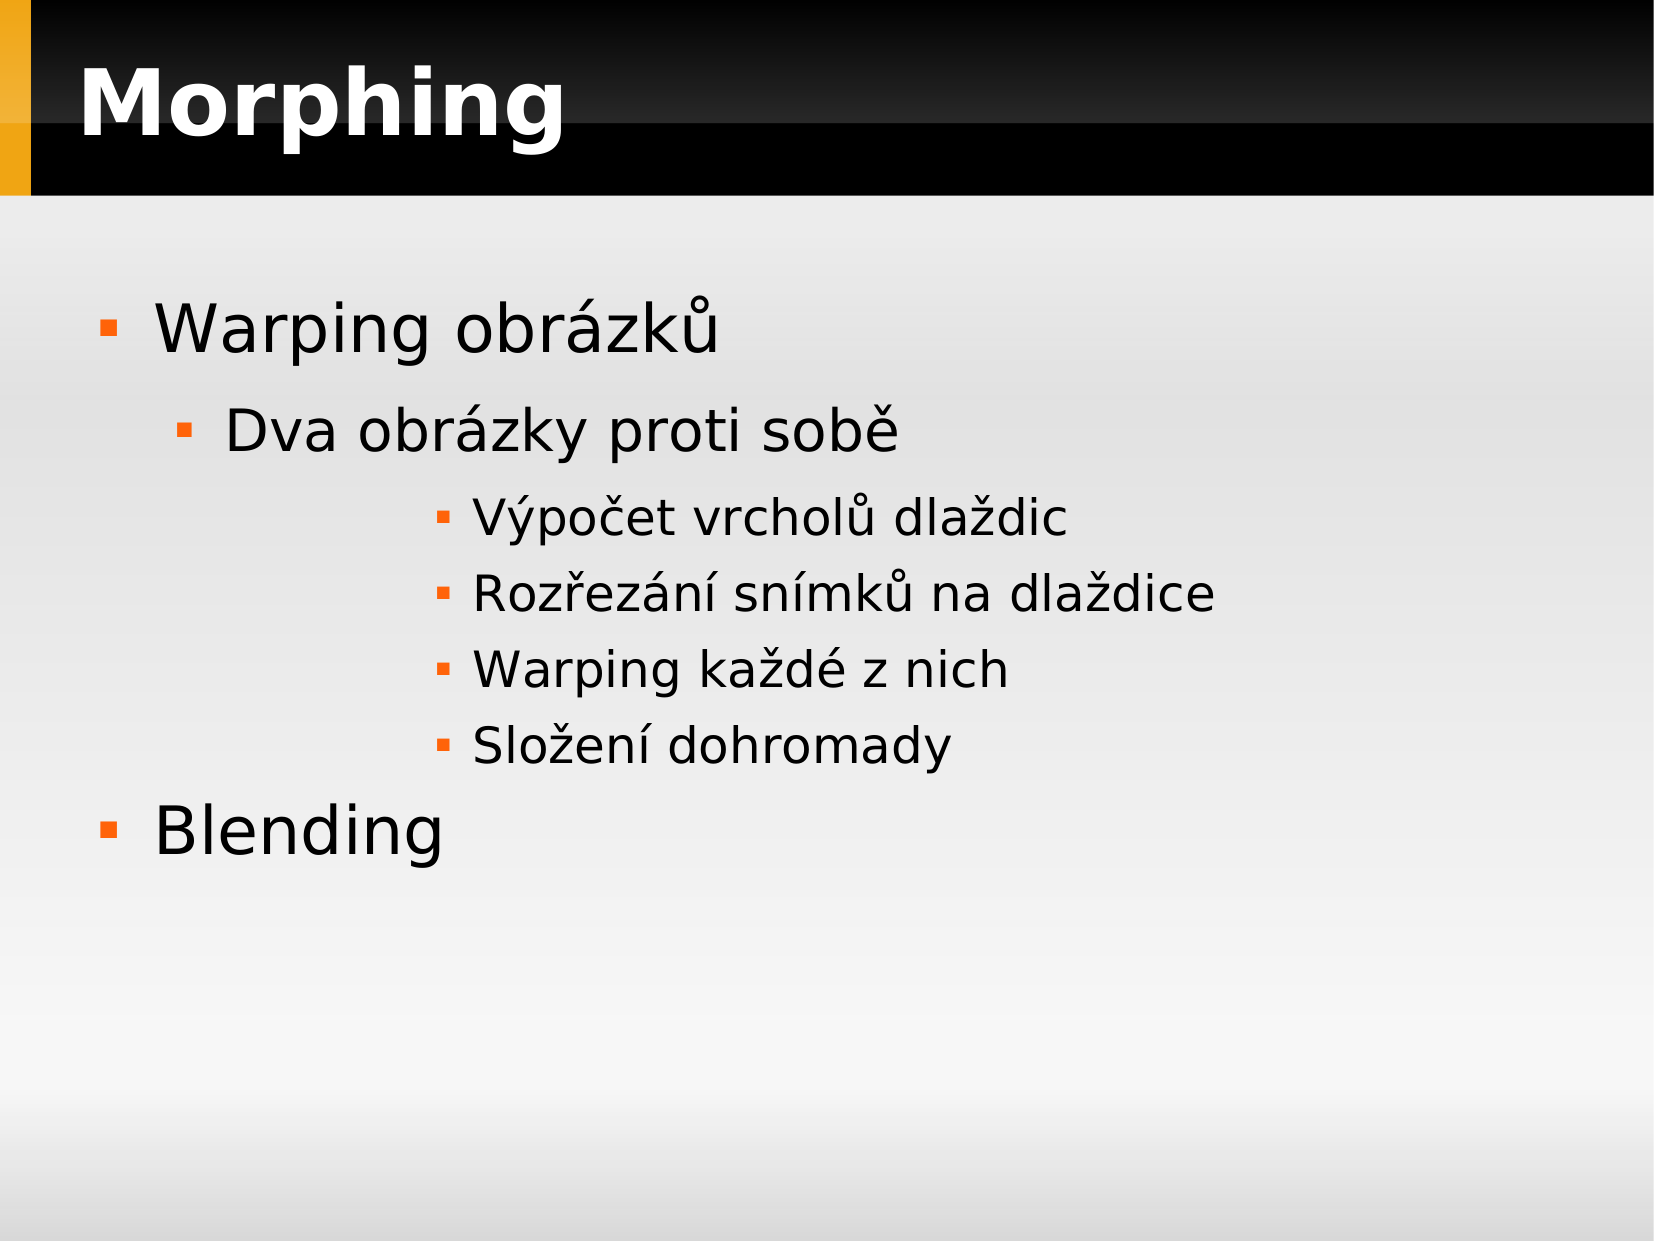

# Morphing
Warping obrázků
Dva obrázky proti sobě
Výpočet vrcholů dlaždic
Rozřezání snímků na dlaždice
Warping každé z nich
Složení dohromady
Blending